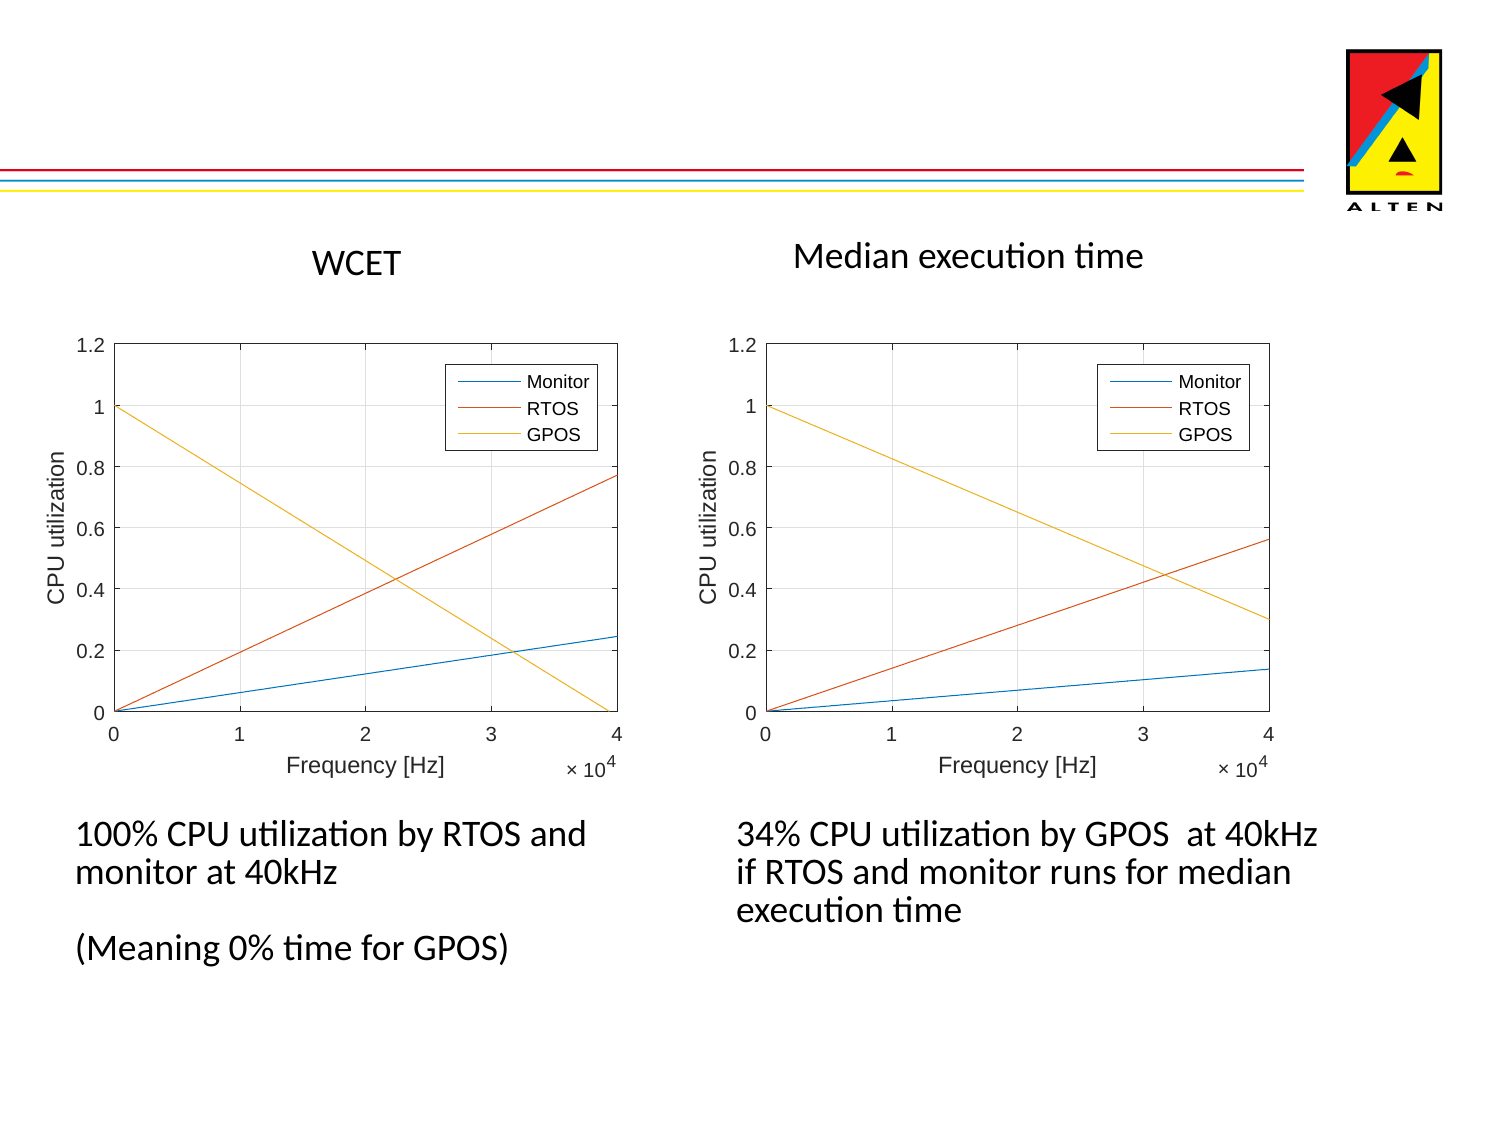

Median execution time
WCET
100% CPU utilization by RTOS and monitor at 40kHz
(Meaning 0% time for GPOS)
34% CPU utilization by GPOS at 40kHz if RTOS and monitor runs for median execution time